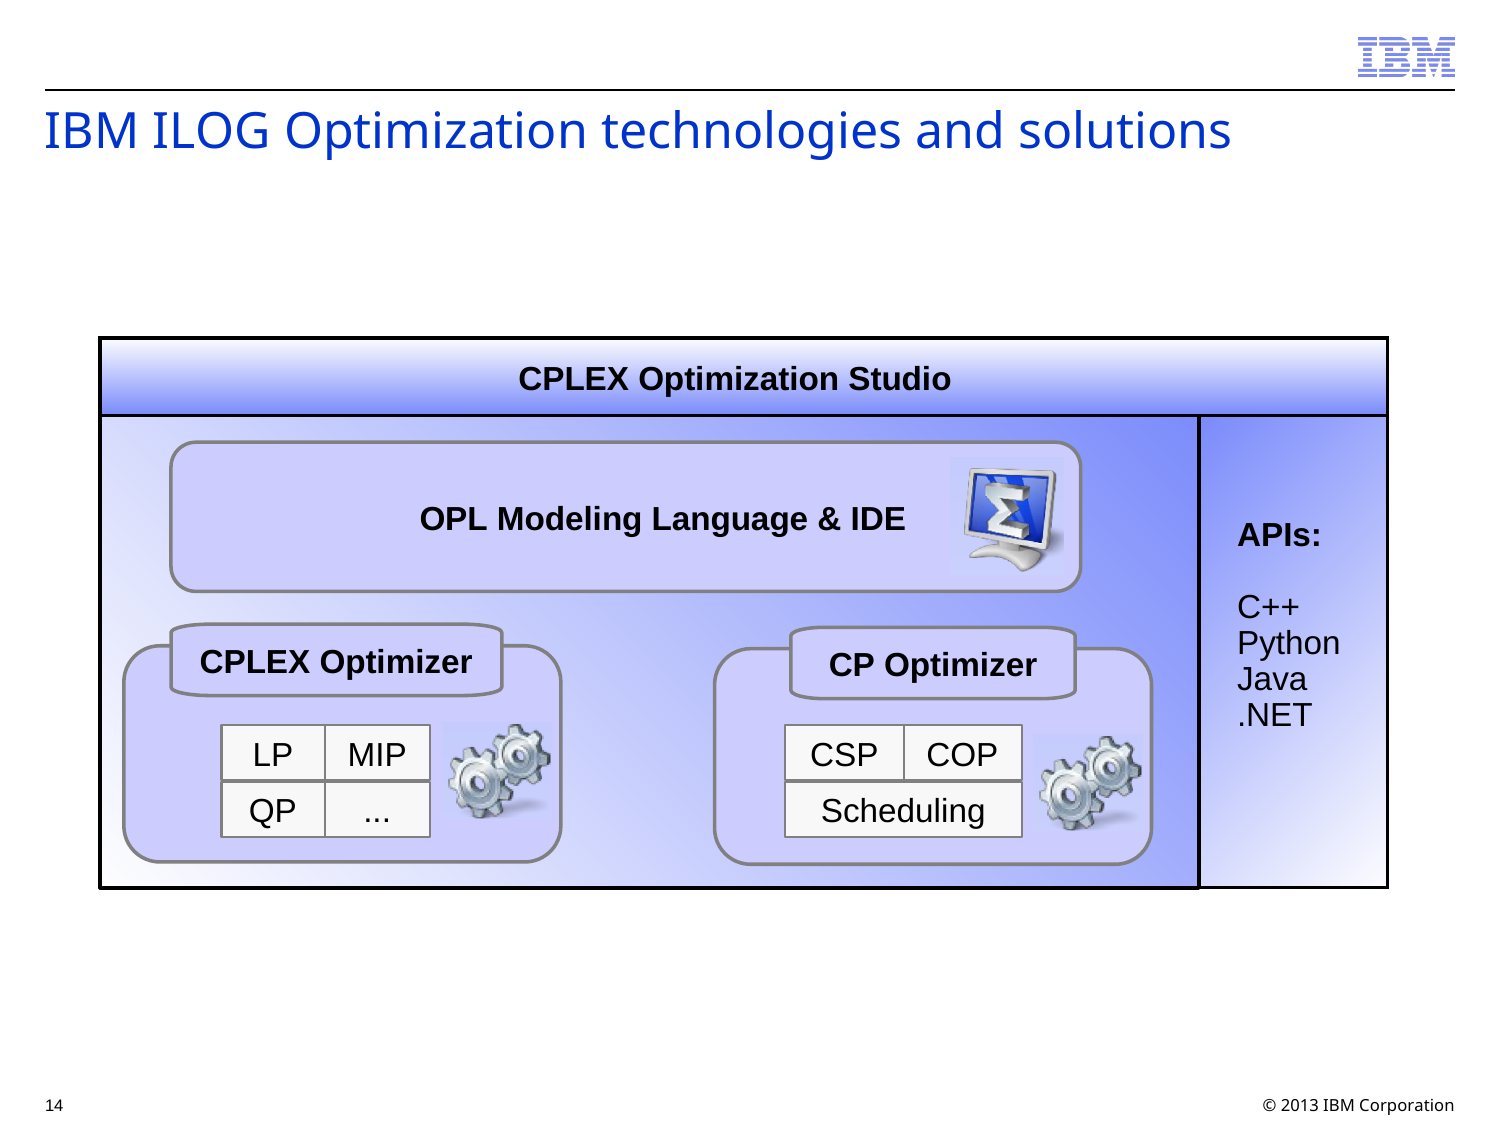

# IBM ILOG Optimization technologies and solutions
CPLEX Optimization Studio
OPL Modeling Language & IDE
APIs:
C++
Python
Java
.NET
CPLEX Optimizer
CP Optimizer
LP
MIP
CSP
COP
QP
...
Scheduling
14